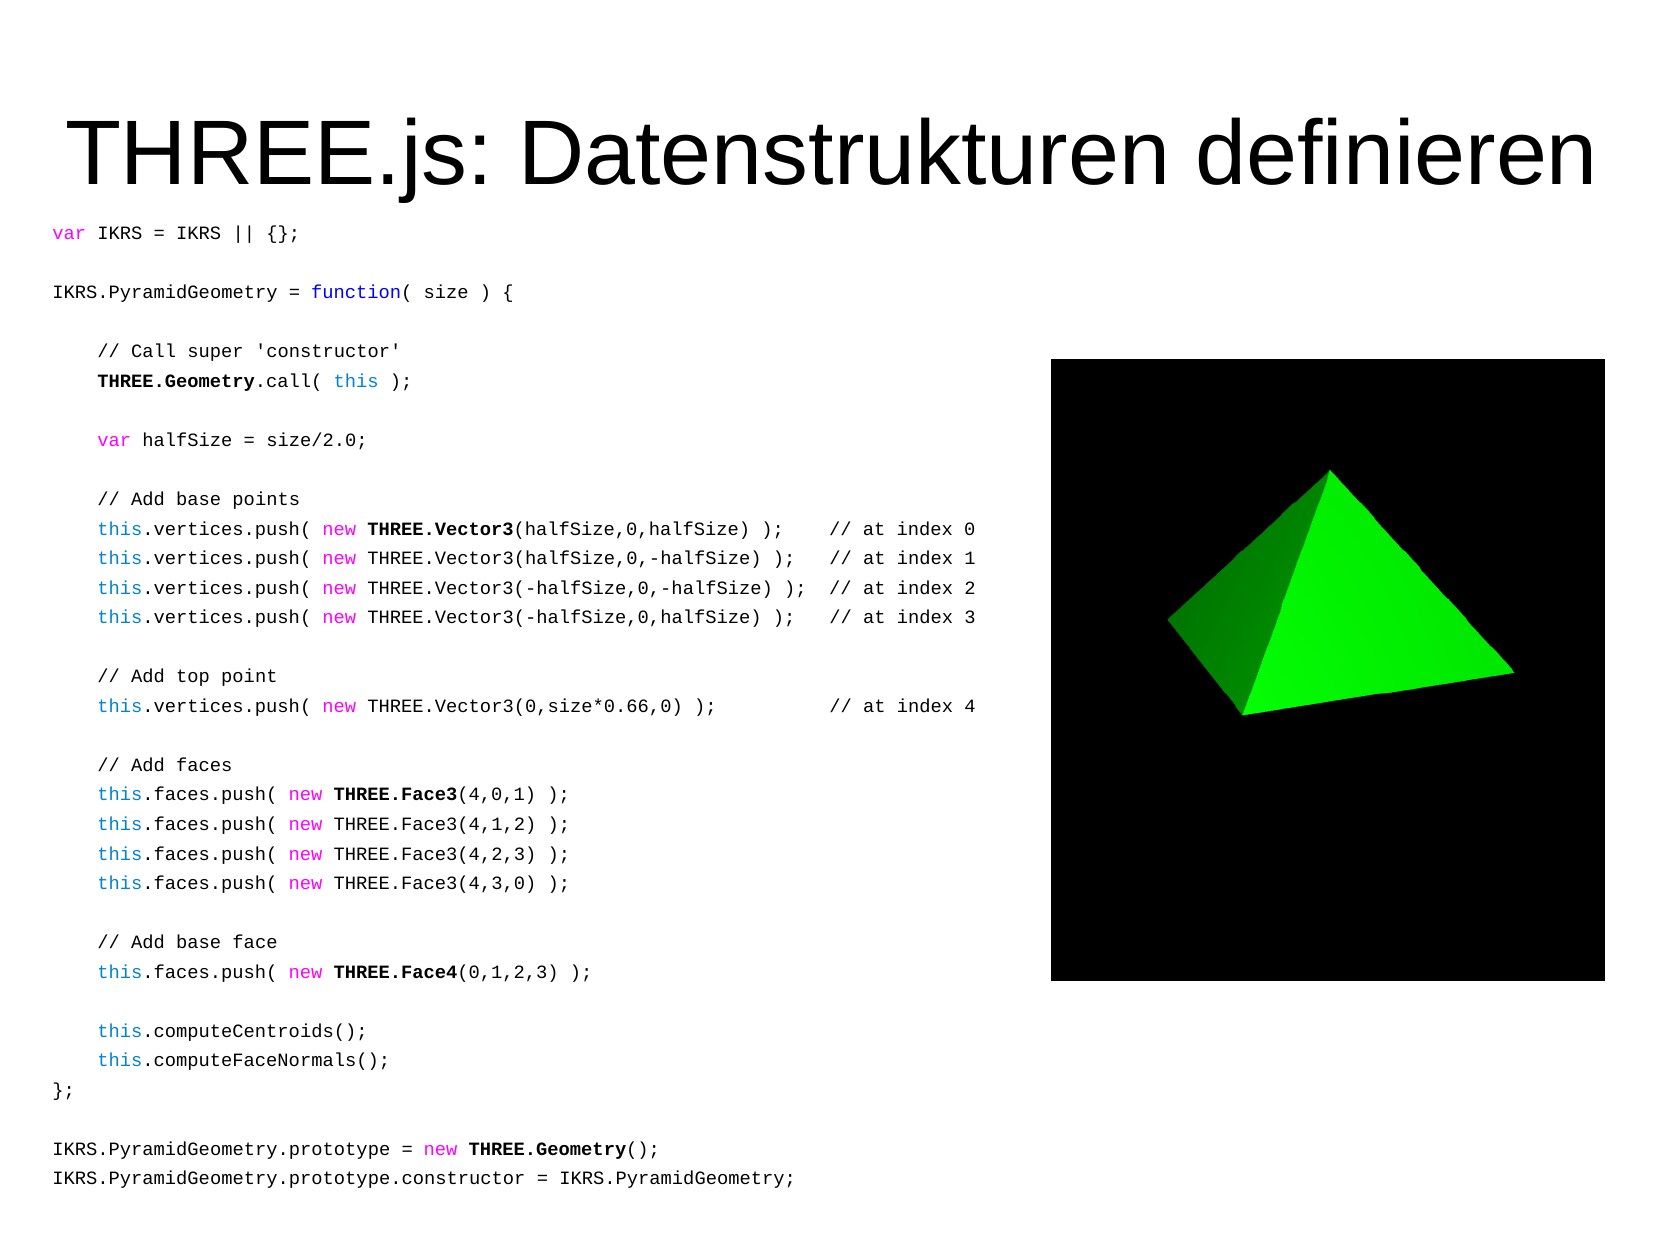

# THREE.js: Datenstrukturen definieren
var IKRS = IKRS || {};
IKRS.PyramidGeometry = function( size ) {
 // Call super 'constructor'
 THREE.Geometry.call( this );
 var halfSize = size/2.0;
 // Add base points
 this.vertices.push( new THREE.Vector3(halfSize,0,halfSize) ); // at index 0
 this.vertices.push( new THREE.Vector3(halfSize,0,-halfSize) ); // at index 1
 this.vertices.push( new THREE.Vector3(-halfSize,0,-halfSize) ); // at index 2
 this.vertices.push( new THREE.Vector3(-halfSize,0,halfSize) ); // at index 3
 // Add top point
 this.vertices.push( new THREE.Vector3(0,size*0.66,0) ); // at index 4
 // Add faces
 this.faces.push( new THREE.Face3(4,0,1) );
 this.faces.push( new THREE.Face3(4,1,2) );
 this.faces.push( new THREE.Face3(4,2,3) );
 this.faces.push( new THREE.Face3(4,3,0) );
 // Add base face
 this.faces.push( new THREE.Face4(0,1,2,3) );
 this.computeCentroids();
 this.computeFaceNormals();
};
IKRS.PyramidGeometry.prototype = new THREE.Geometry();
IKRS.PyramidGeometry.prototype.constructor = IKRS.PyramidGeometry;